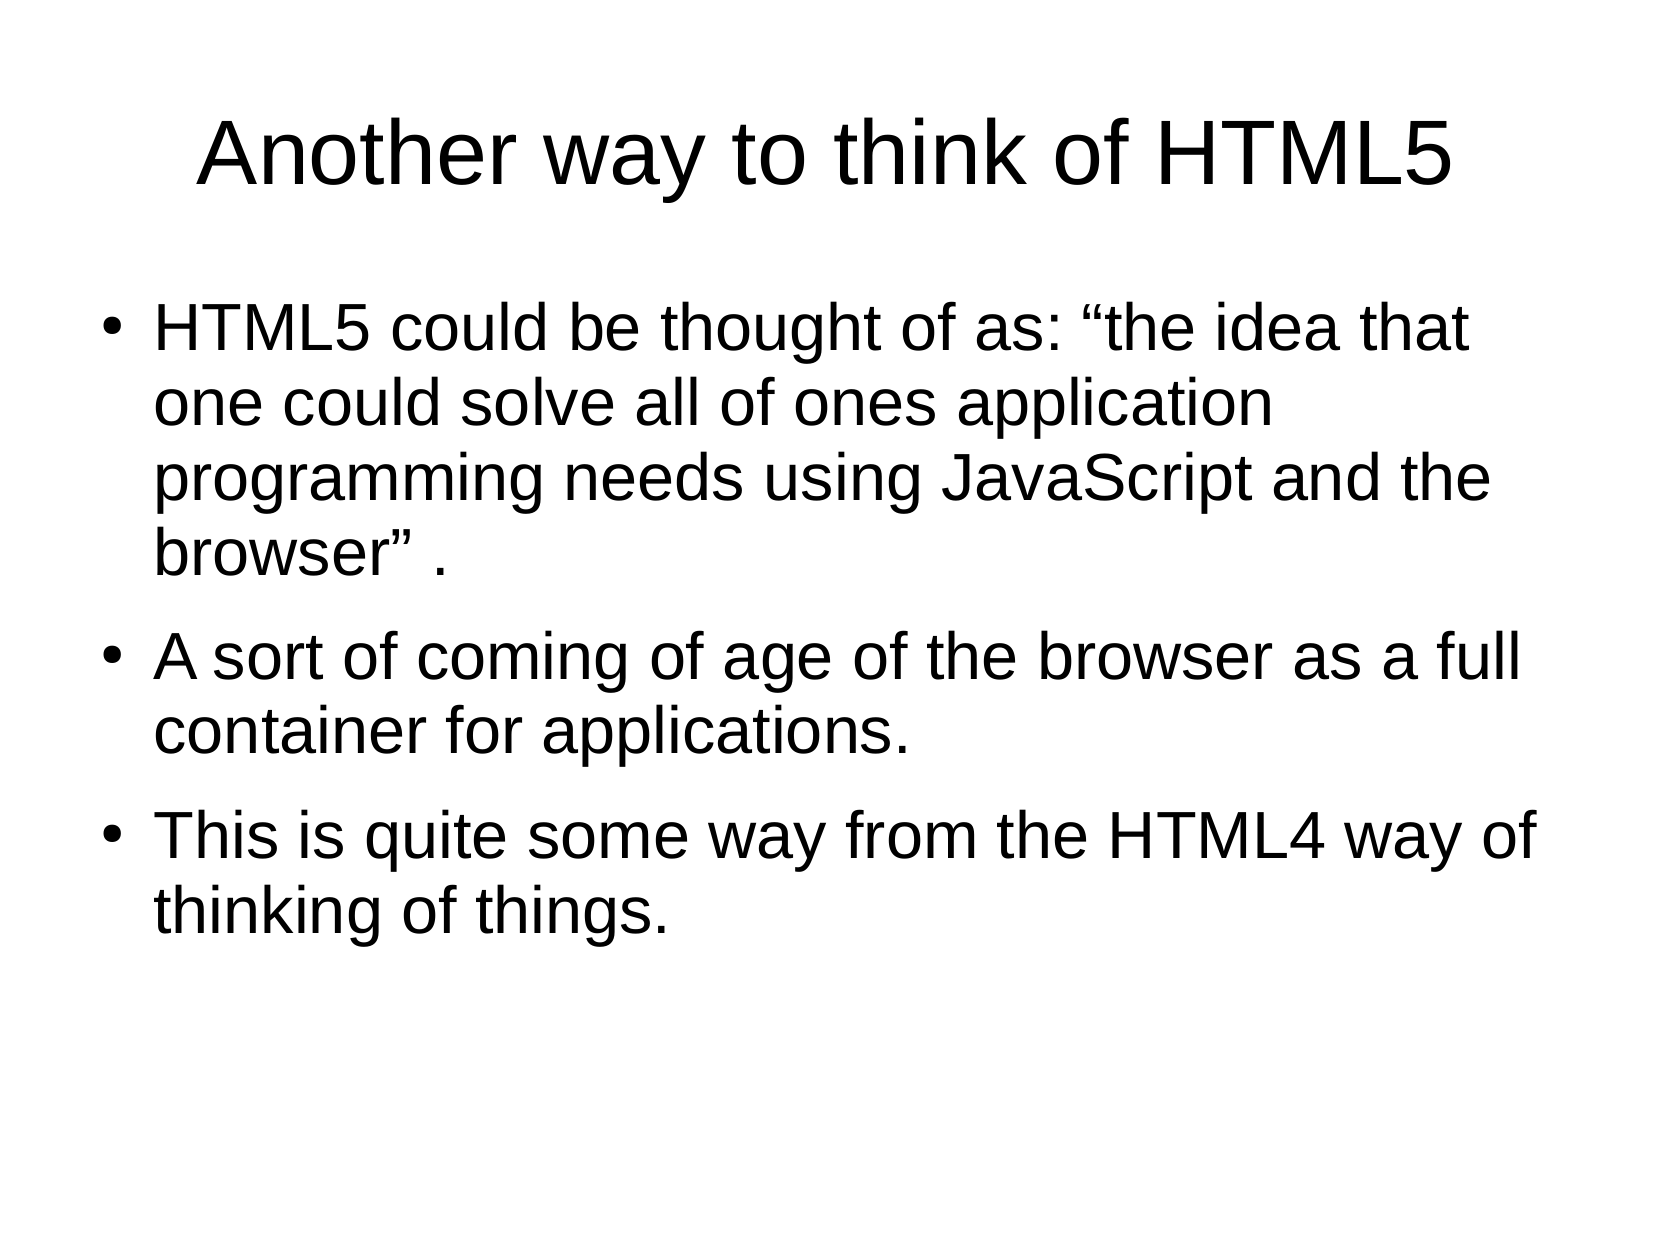

# Another way to think of HTML5
HTML5 could be thought of as: “the idea that one could solve all of ones application programming needs using JavaScript and the browser” .
A sort of coming of age of the browser as a full container for applications.
This is quite some way from the HTML4 way of thinking of things.